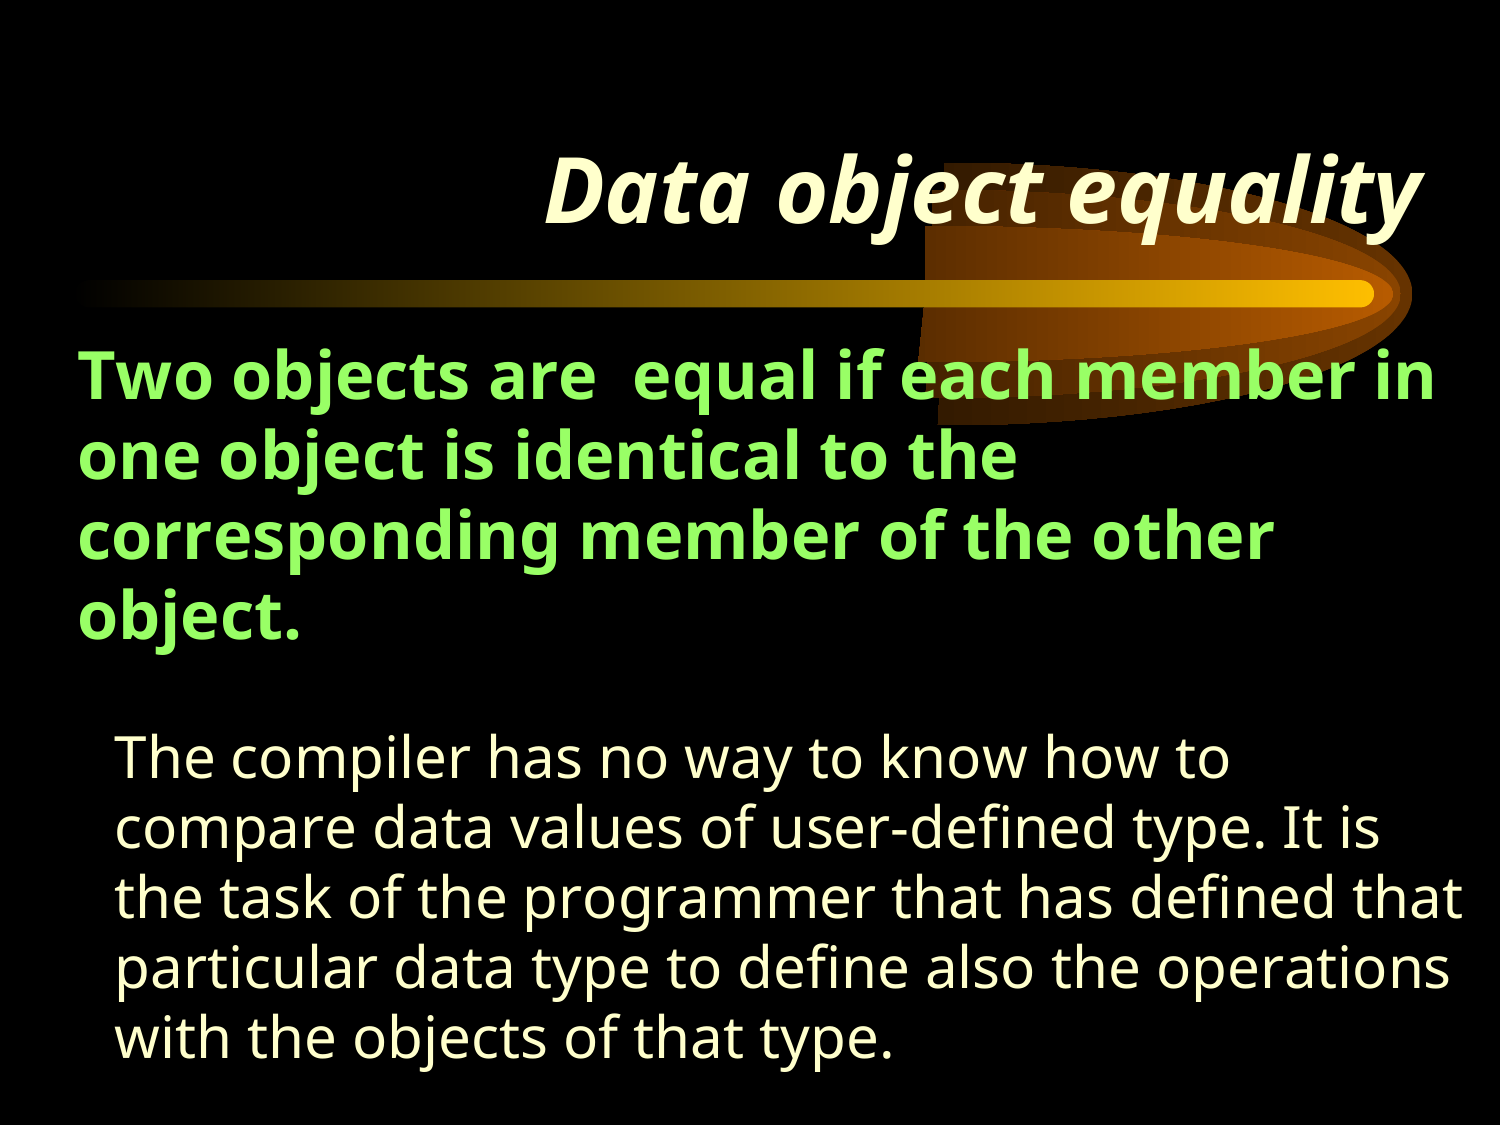

# Data object equality
Two objects are equal if each member in one object is identical to the corresponding member of the other object.
The compiler has no way to know how to compare data values of user-defined type. It is the task of the programmer that has defined that particular data type to define also the operations with the objects of that type.